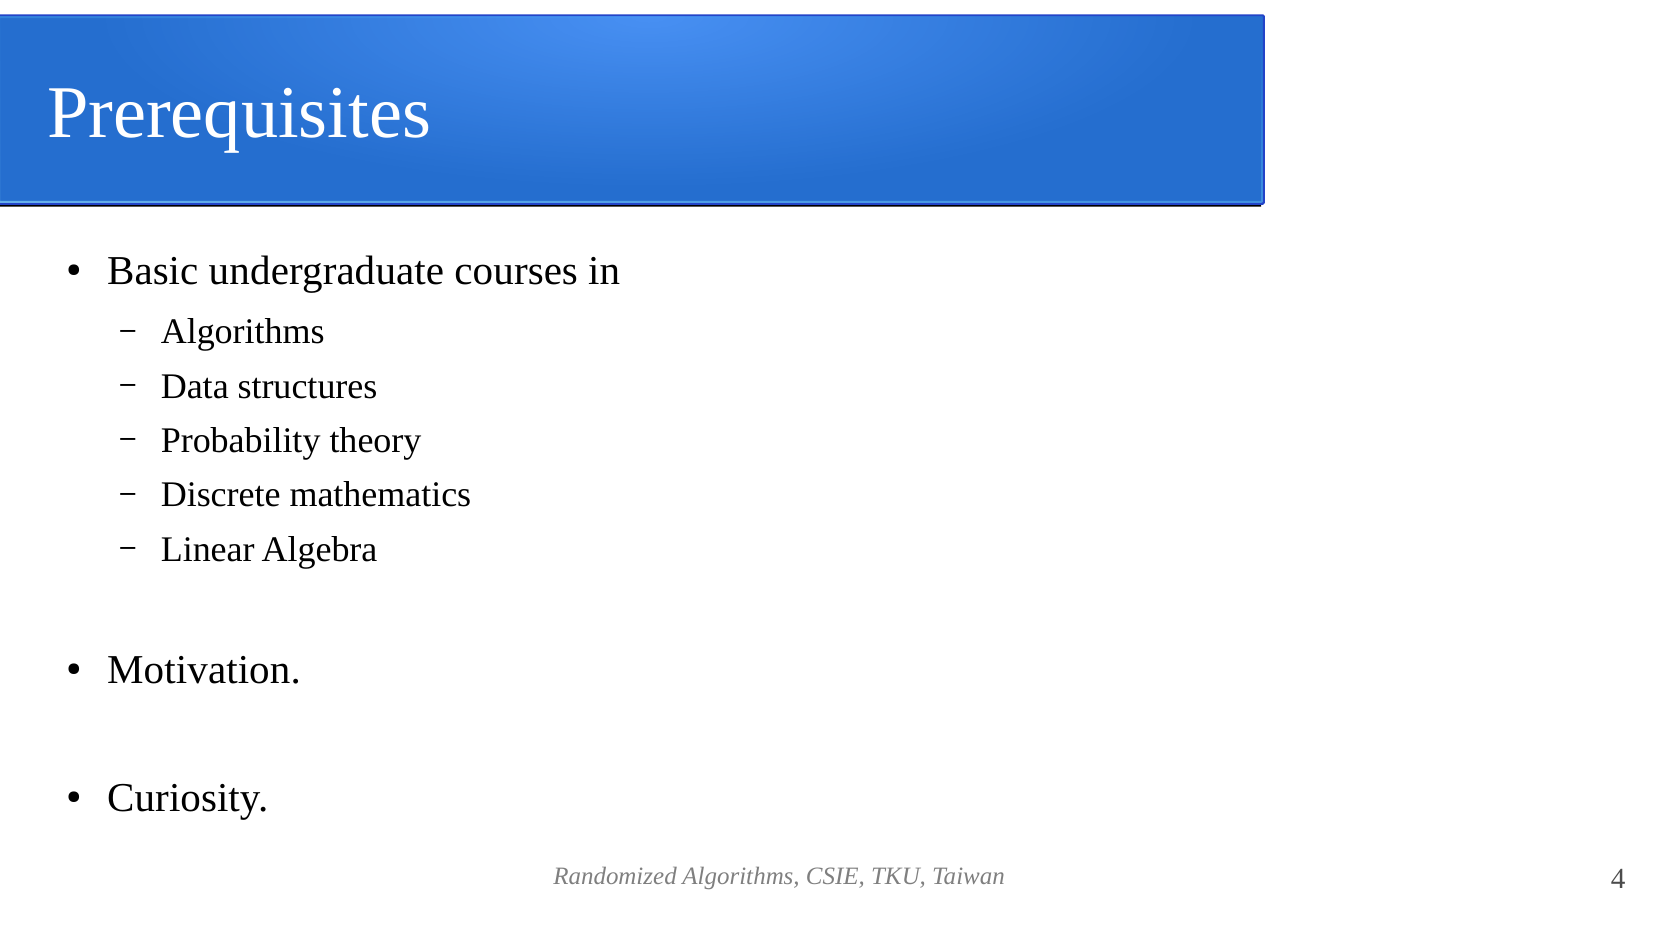

# Prerequisites
Basic undergraduate courses in
Algorithms
Data structures
Probability theory
Discrete mathematics
Linear Algebra
Motivation.
Curiosity.
Randomized Algorithms, CSIE, TKU, Taiwan
4